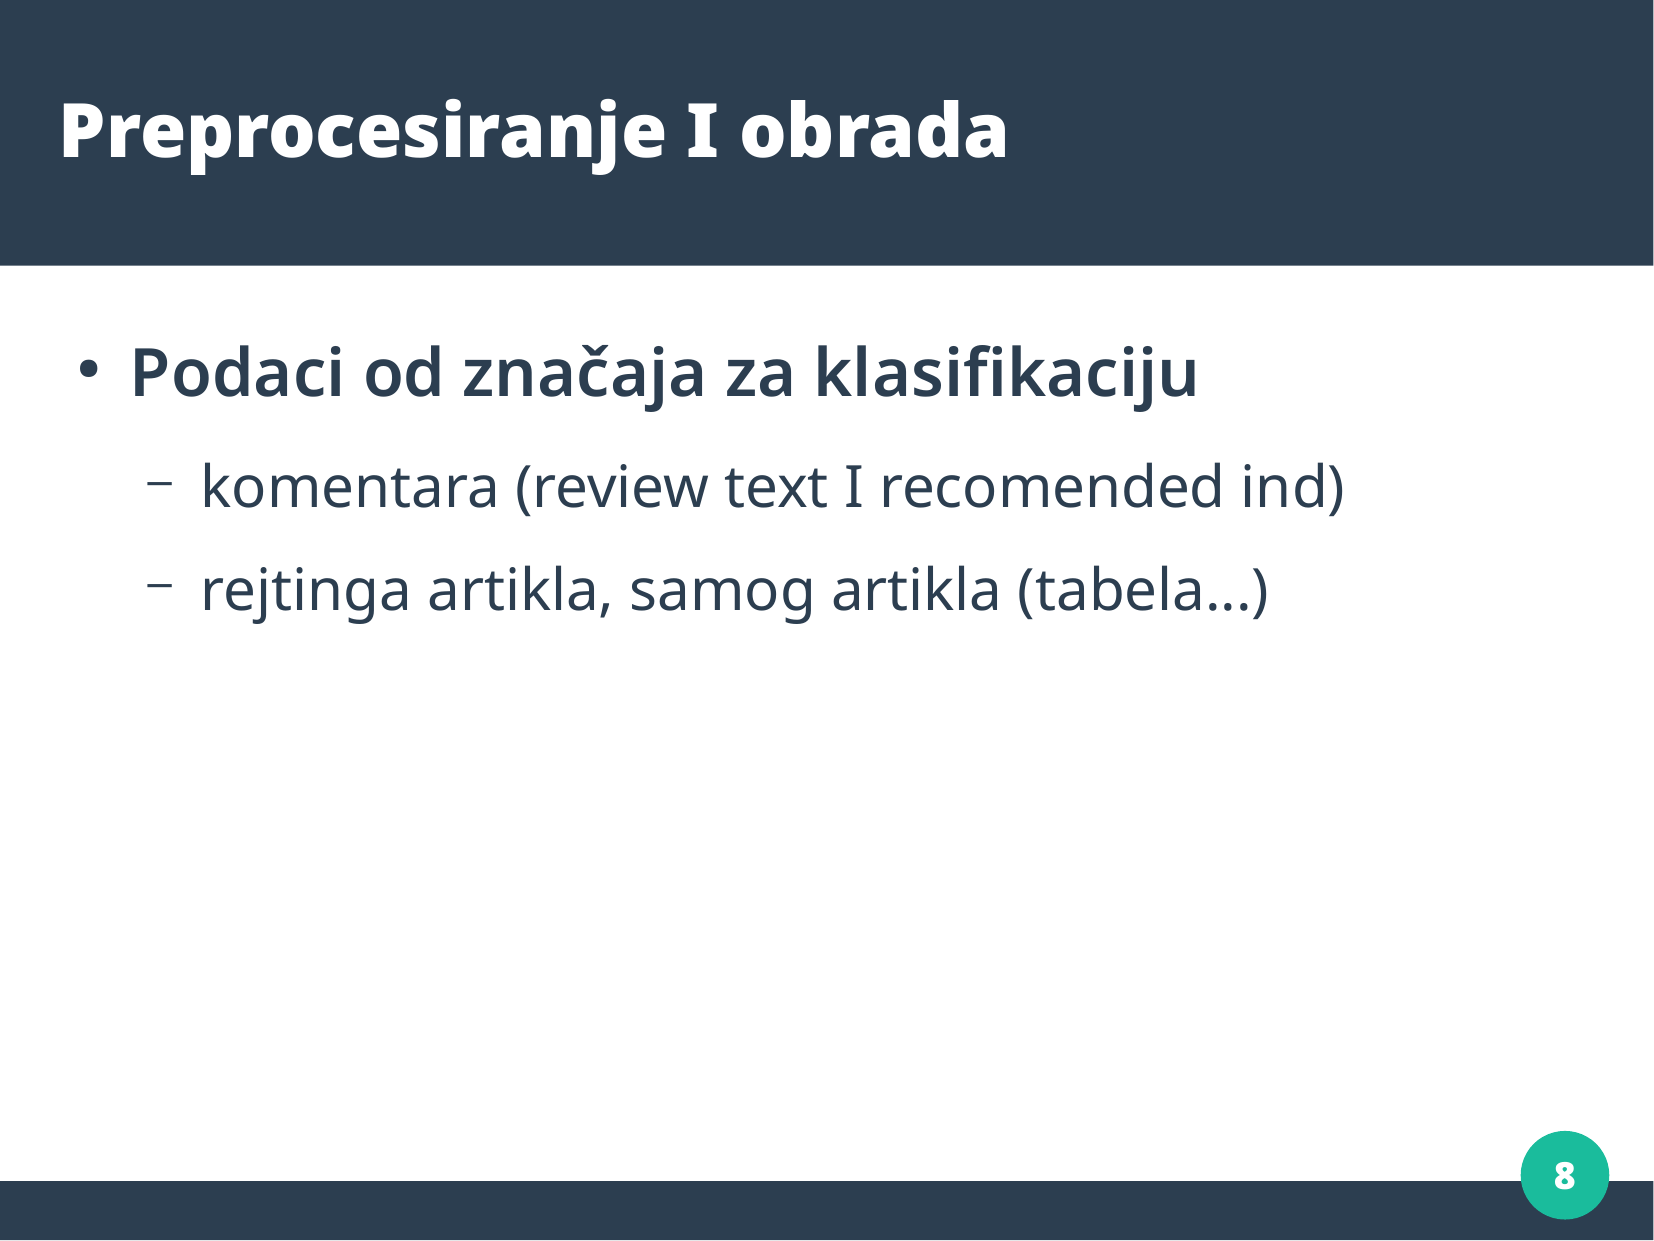

# Preprocesiranje I obrada
Podaci od značaja za klasifikaciju
komentara (review text I recomended ind)
rejtinga artikla, samog artikla (tabela...)
8